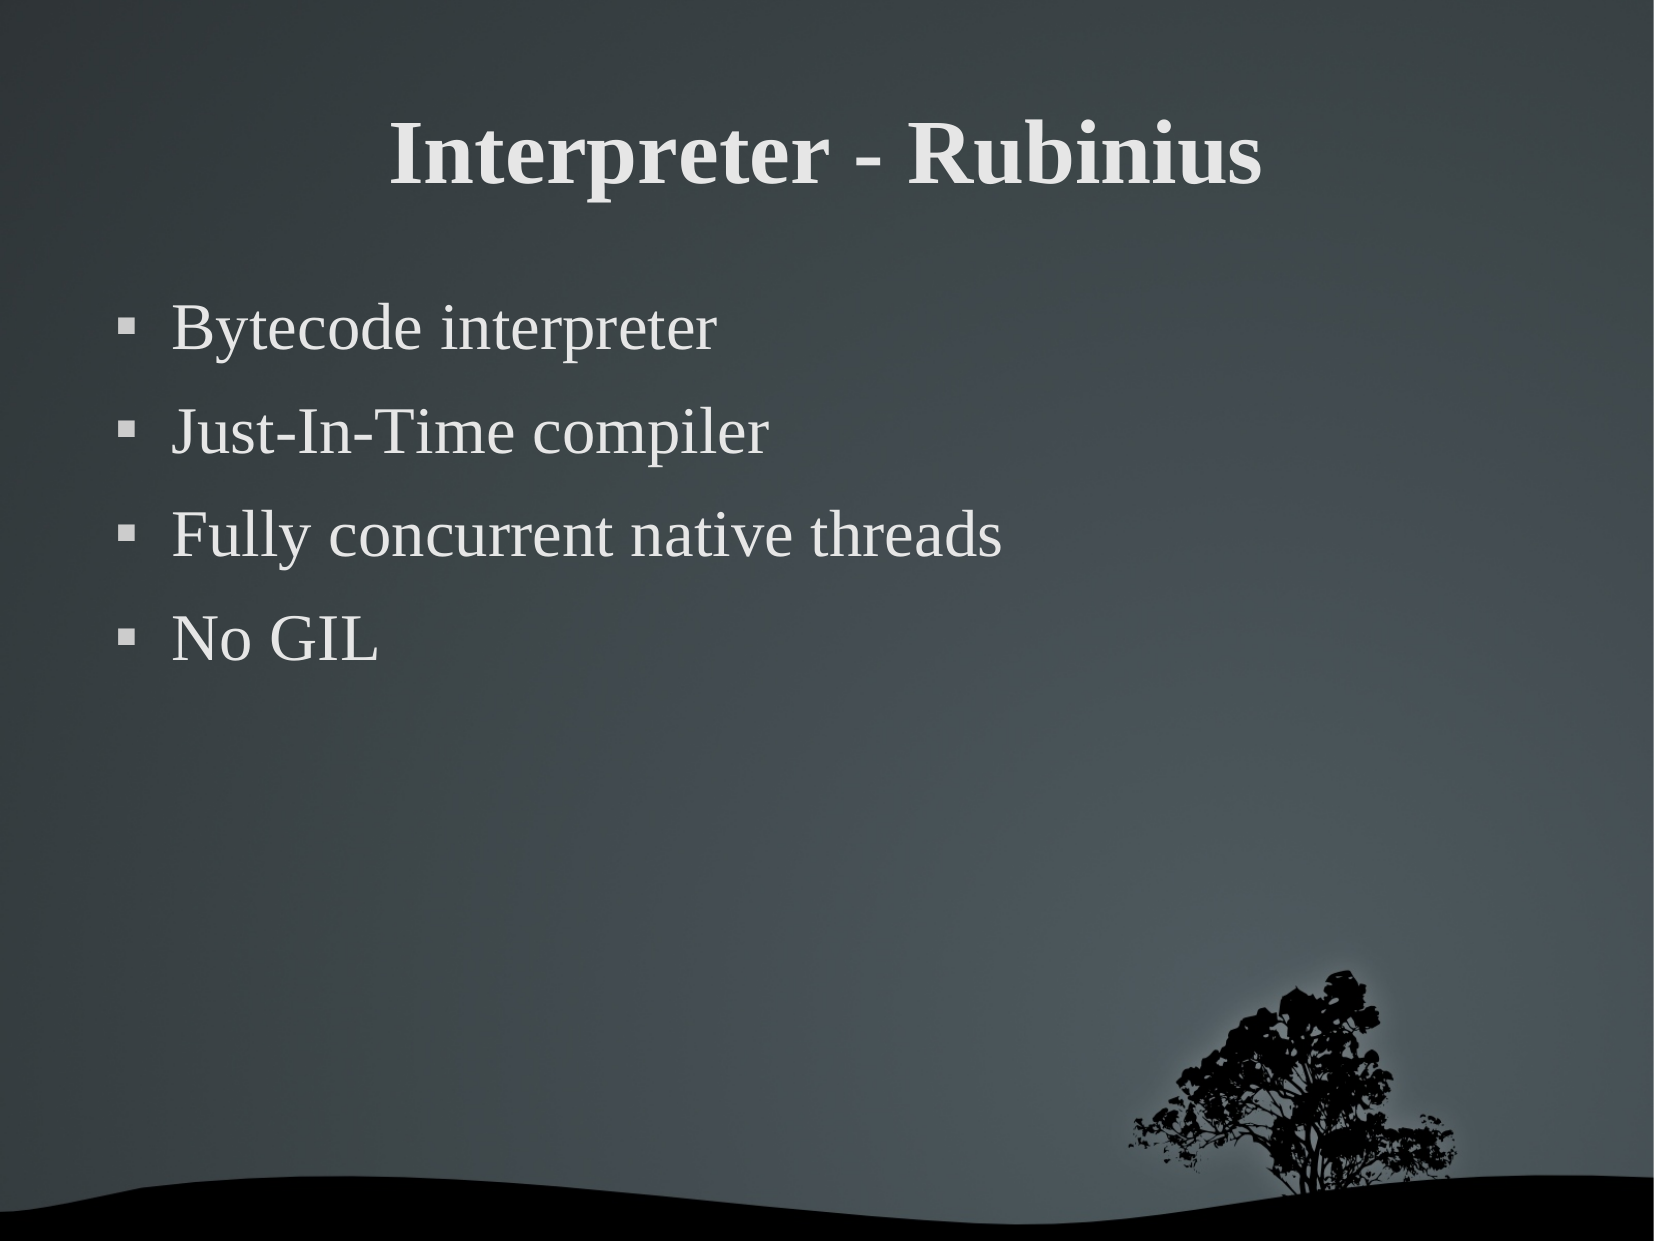

# Interpreter - Rubinius
Bytecode interpreter
Just-In-Time compiler
Fully concurrent native threads
No GIL